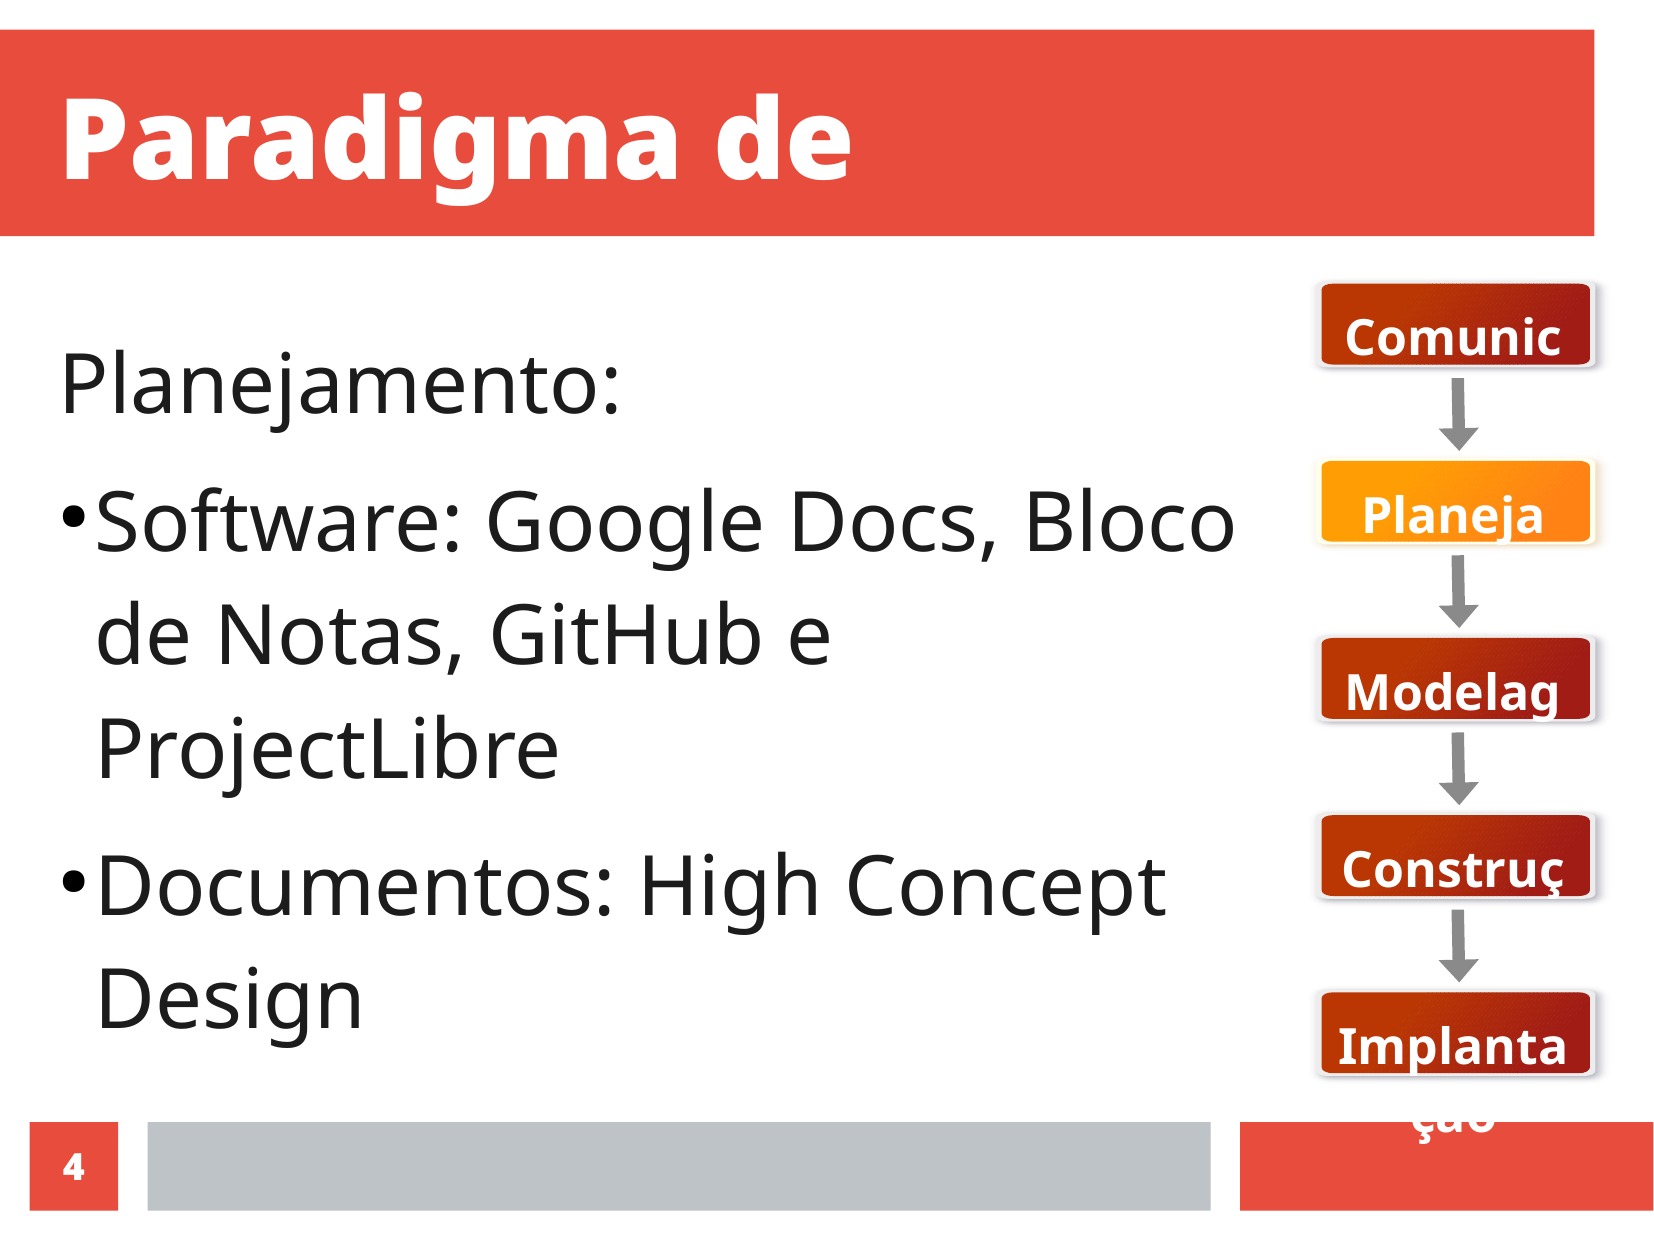

# Paradigma de Desenvolvimento
Comunicação
Planejamento:
Software: Google Docs, Bloco de Notas, GitHub e ProjectLibre
Documentos: High Concept Design
Planejamento
Modelagem
Construção
Implantação
4